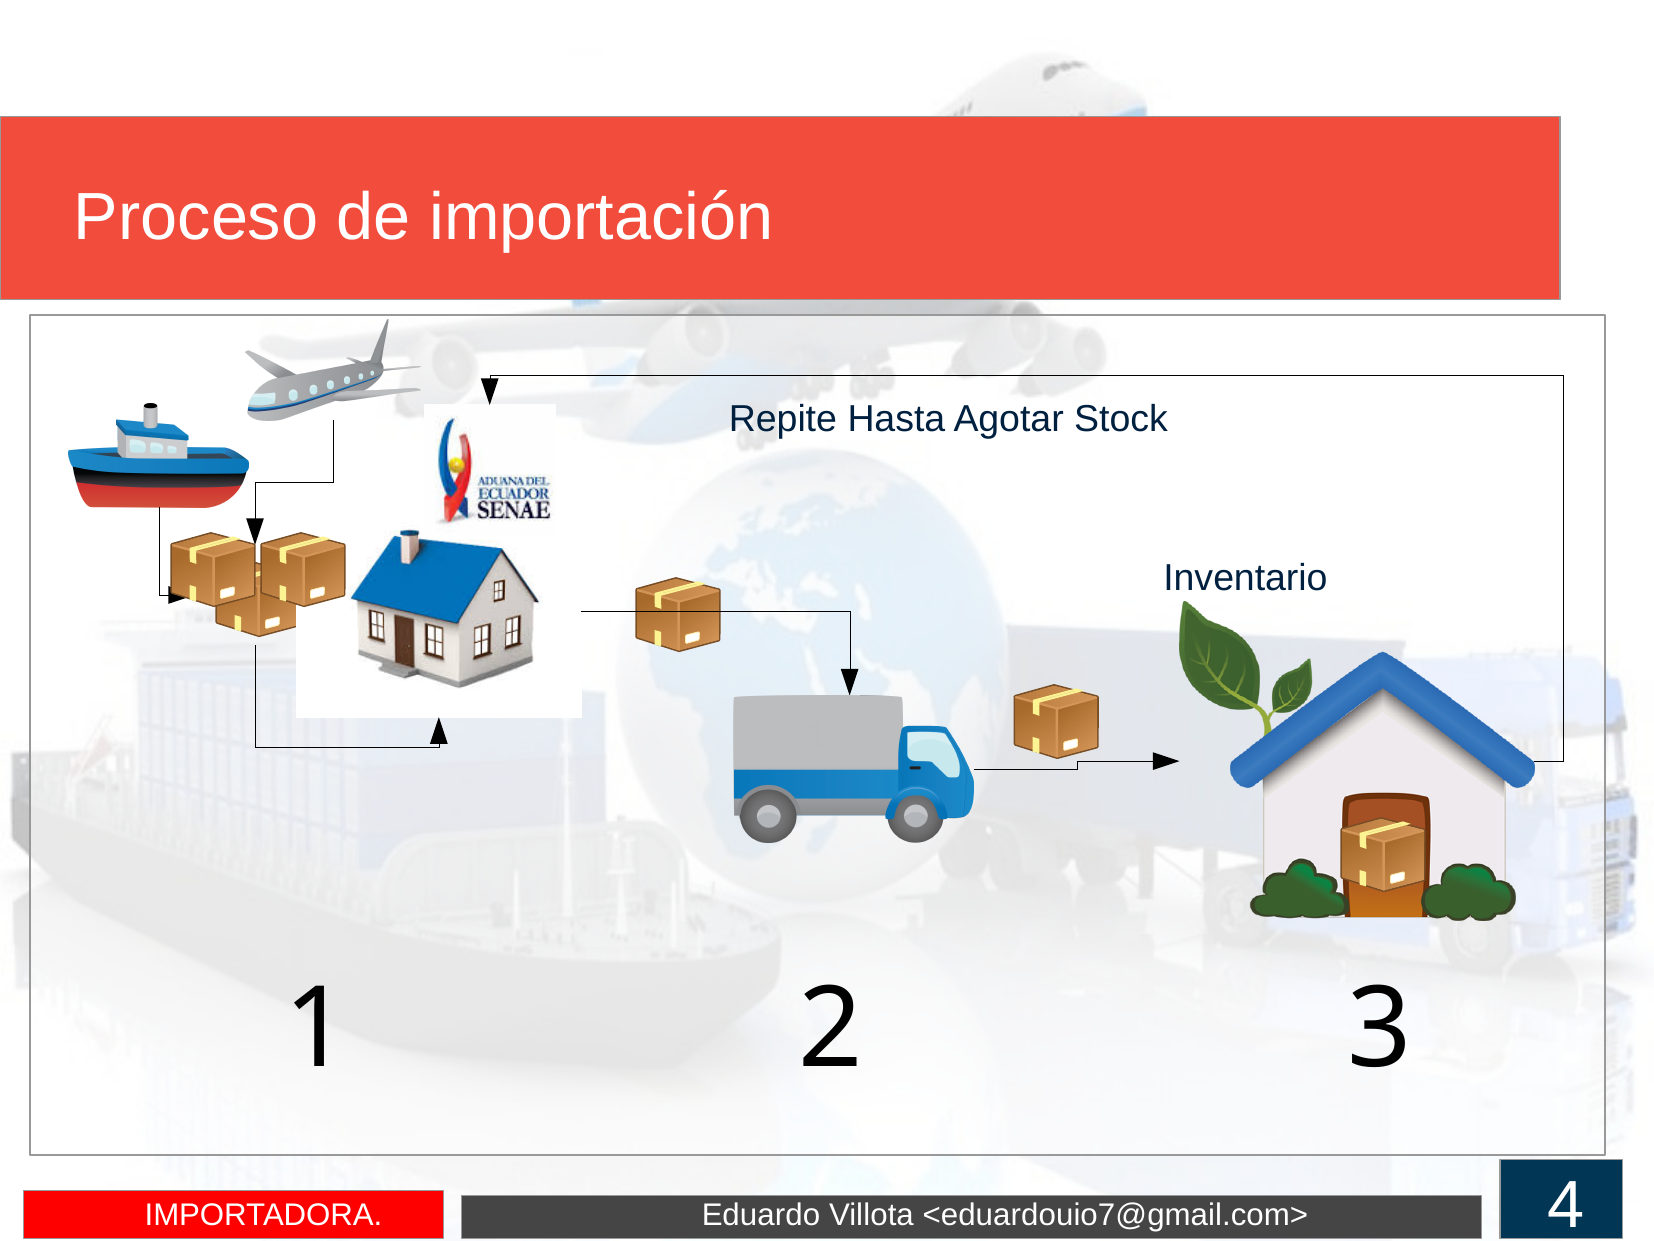

Proceso de importación
1
Repite Hasta Agotar Stock
Inventario
1
2
3
4
IMPORTADORA.
Eduardo Villota <eduardouio7@gmail.com>